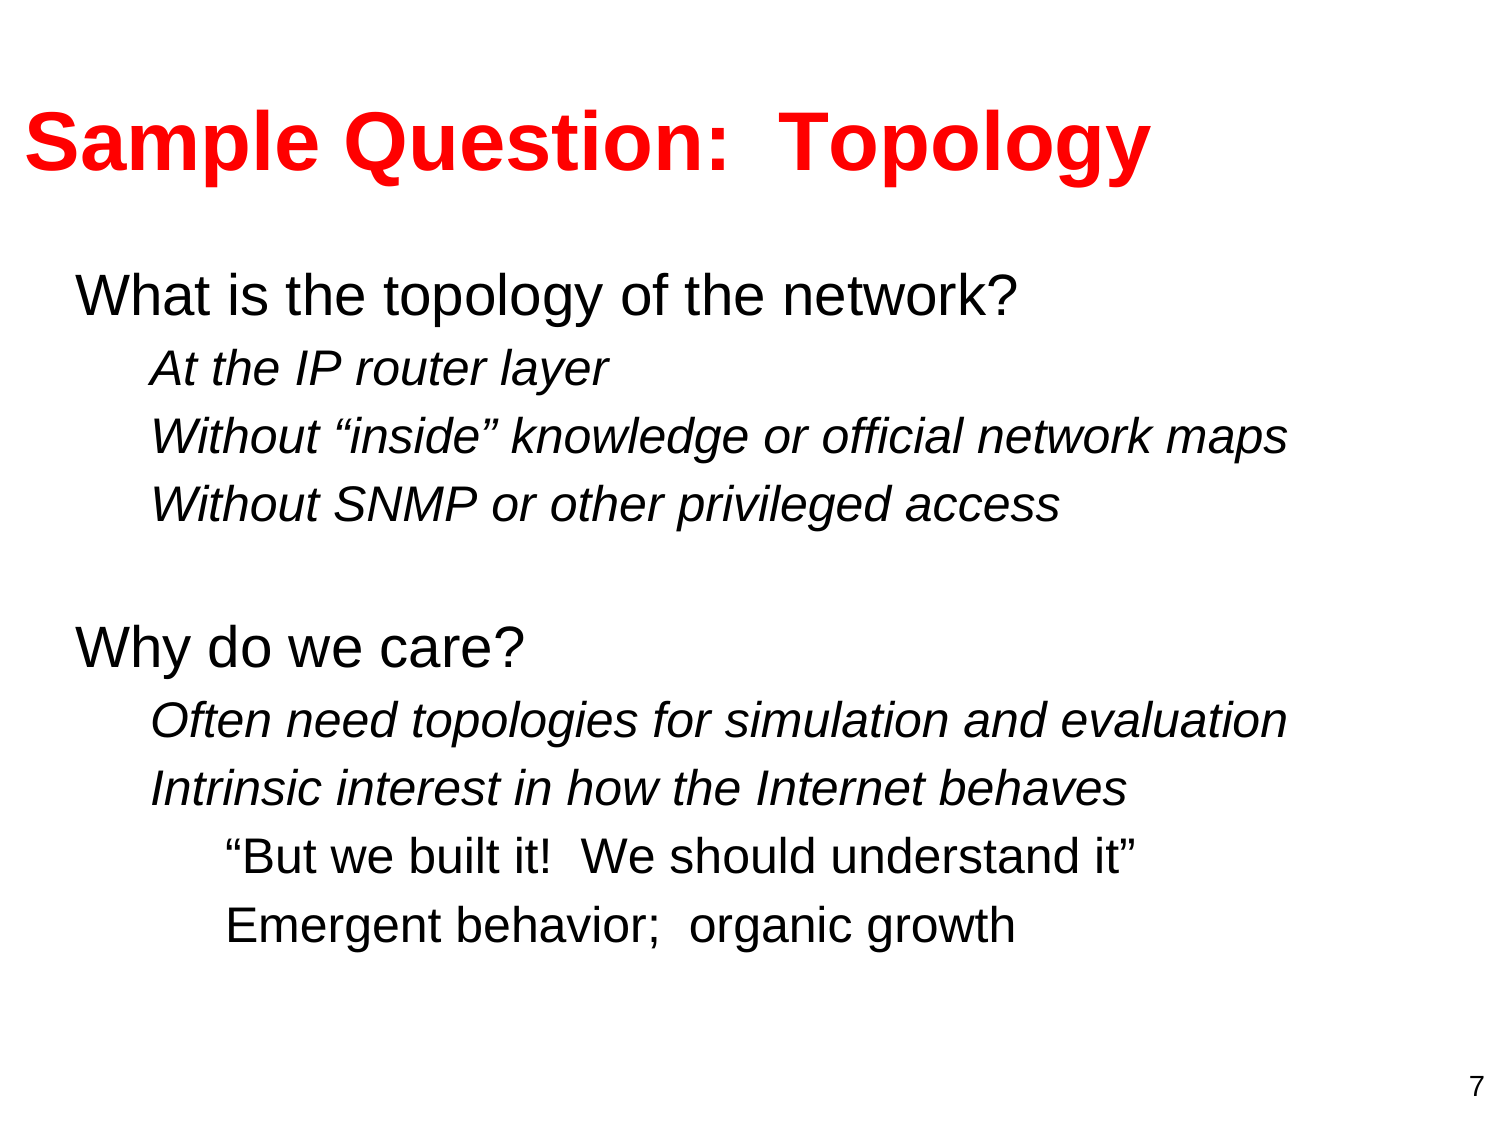

# Sample Question: Topology
What is the topology of the network?
At the IP router layer
Without “inside” knowledge or official network maps
Without SNMP or other privileged access
Why do we care?
Often need topologies for simulation and evaluation
Intrinsic interest in how the Internet behaves
“But we built it! We should understand it”
Emergent behavior; organic growth
7